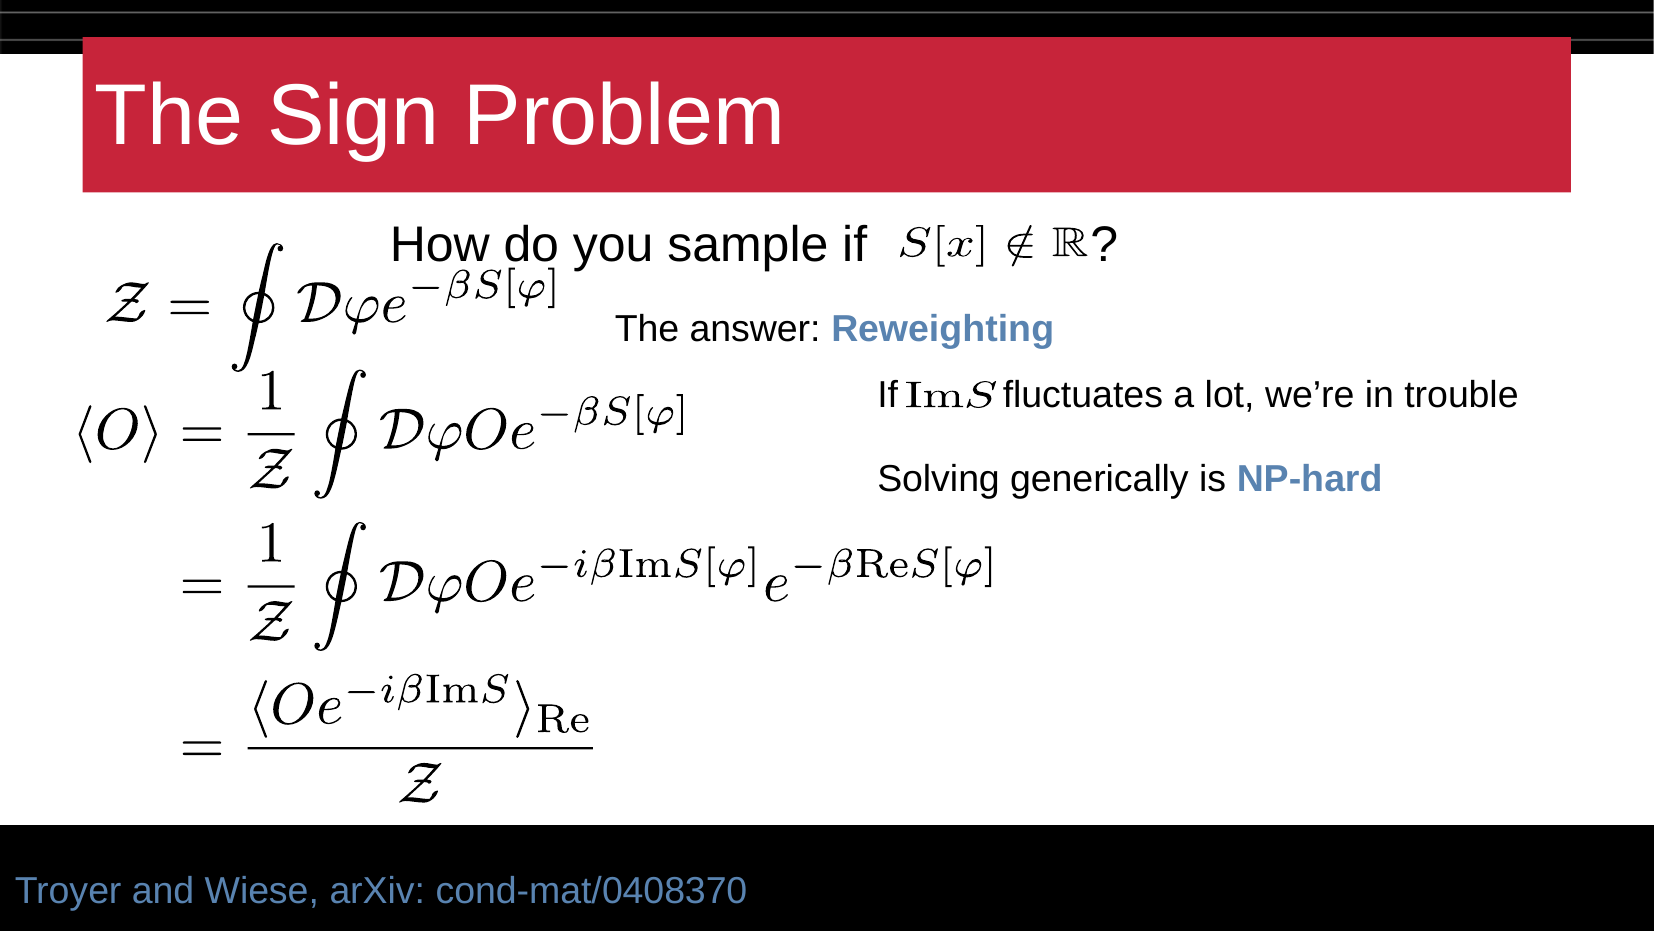

# The Sign Problem
How do you sample if ?
The answer: Reweighting
If fluctuates a lot, we’re in trouble
Solving generically is NP-hard
Troyer and Wiese, arXiv: cond-mat/0408370